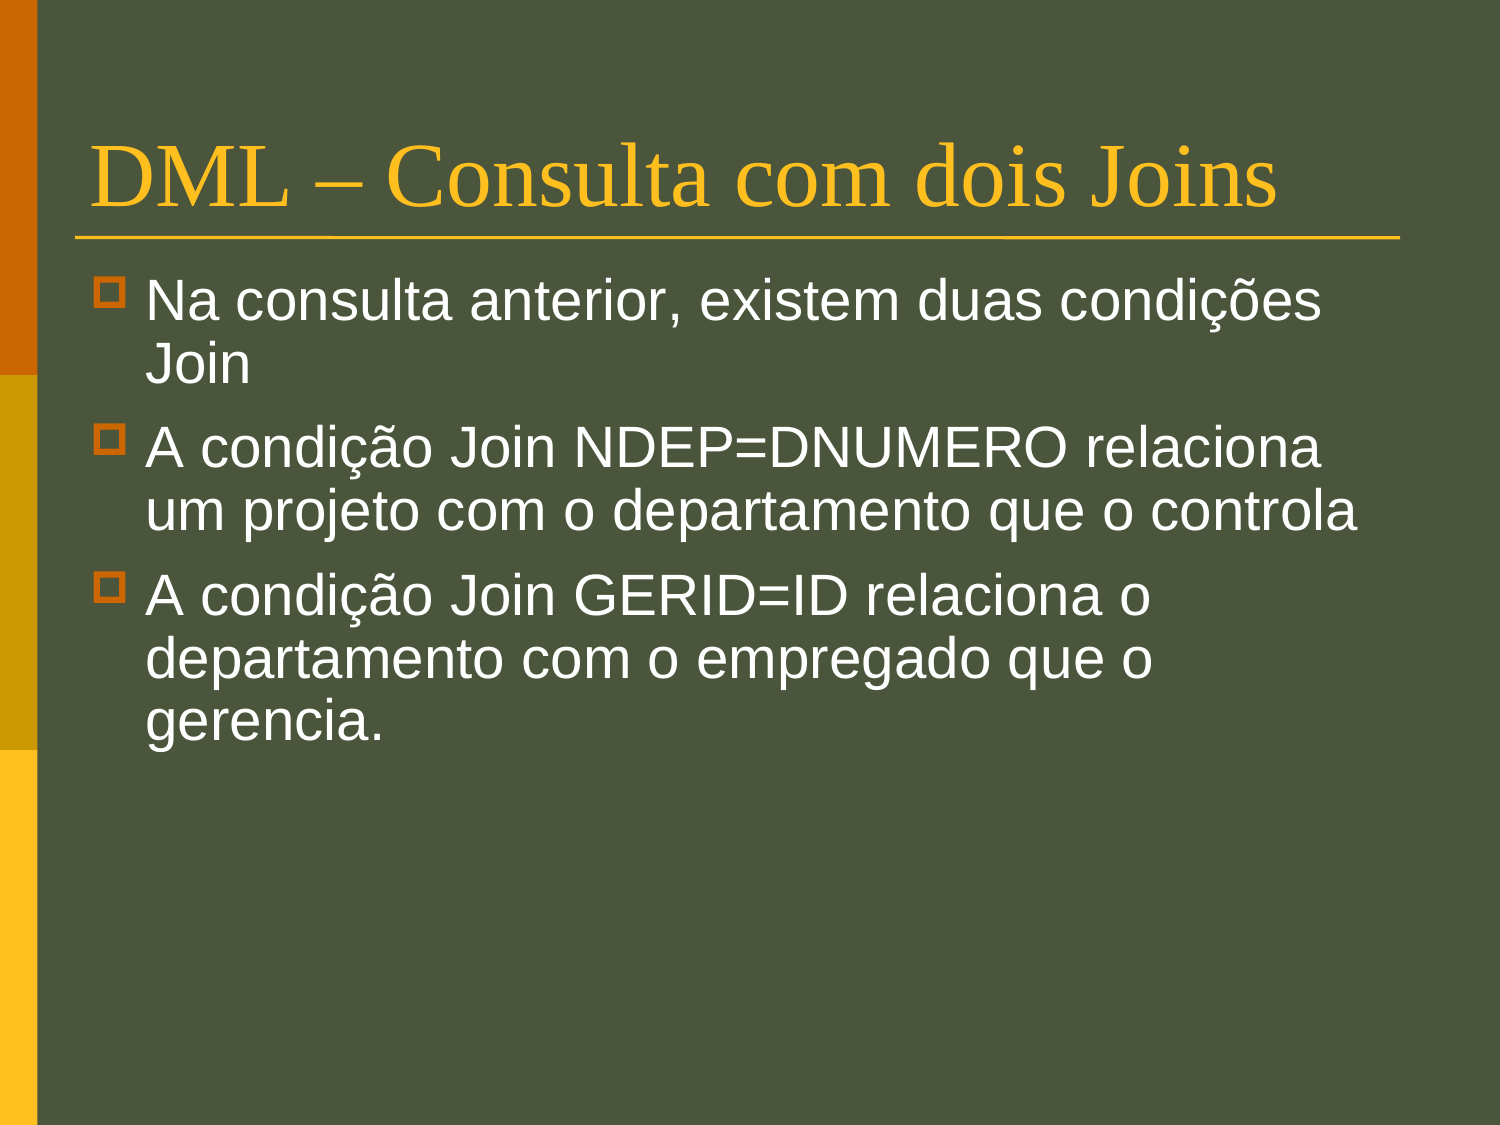

# DML – Consulta com dois Joins
Na consulta anterior, existem duas condições Join
A condição Join NDEP=DNUMERO relaciona um projeto com o departamento que o controla
A condição Join GERID=ID relaciona o departamento com o empregado que o gerencia.